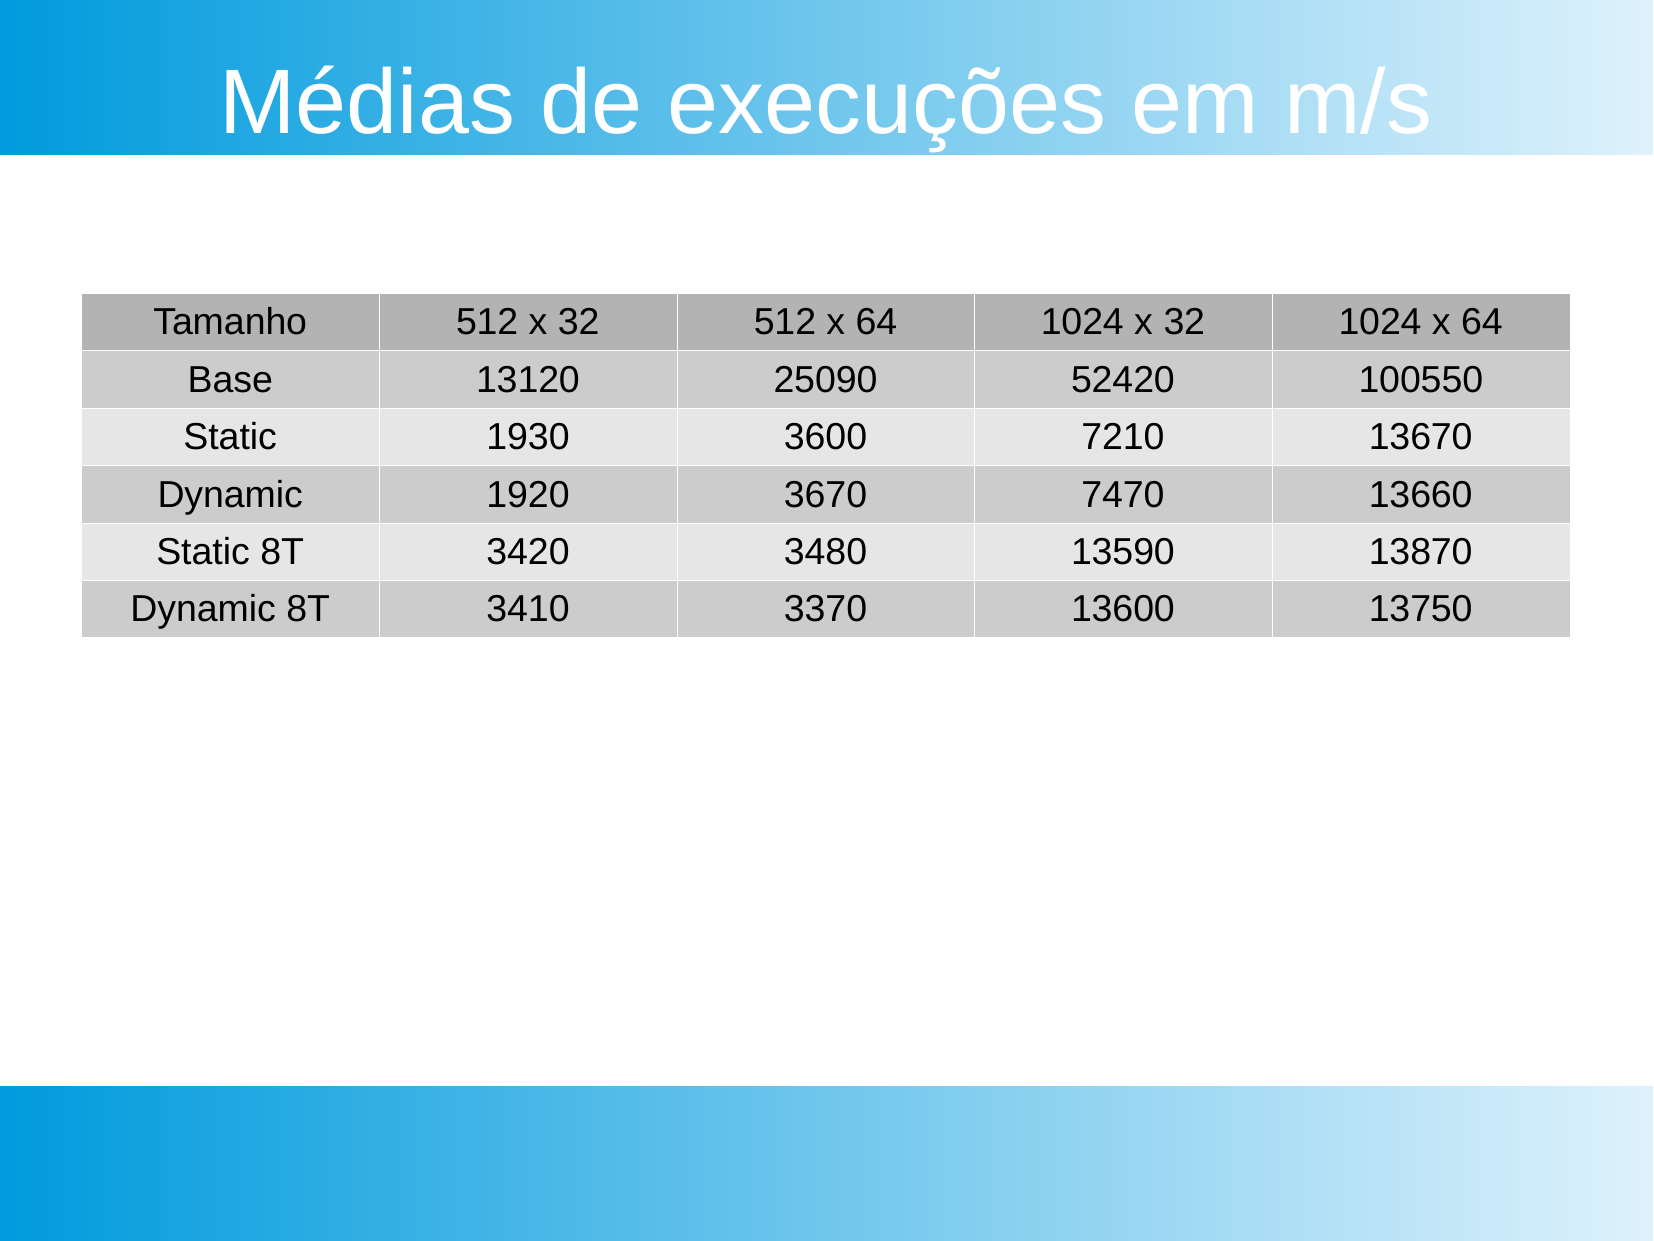

# Médias de execuções em m/s
| Tamanho | 512 x 32 | 512 x 64 | 1024 x 32 | 1024 x 64 |
| --- | --- | --- | --- | --- |
| Base | 13120 | 25090 | 52420 | 100550 |
| Static | 1930 | 3600 | 7210 | 13670 |
| Dynamic | 1920 | 3670 | 7470 | 13660 |
| Static 8T | 3420 | 3480 | 13590 | 13870 |
| Dynamic 8T | 3410 | 3370 | 13600 | 13750 |